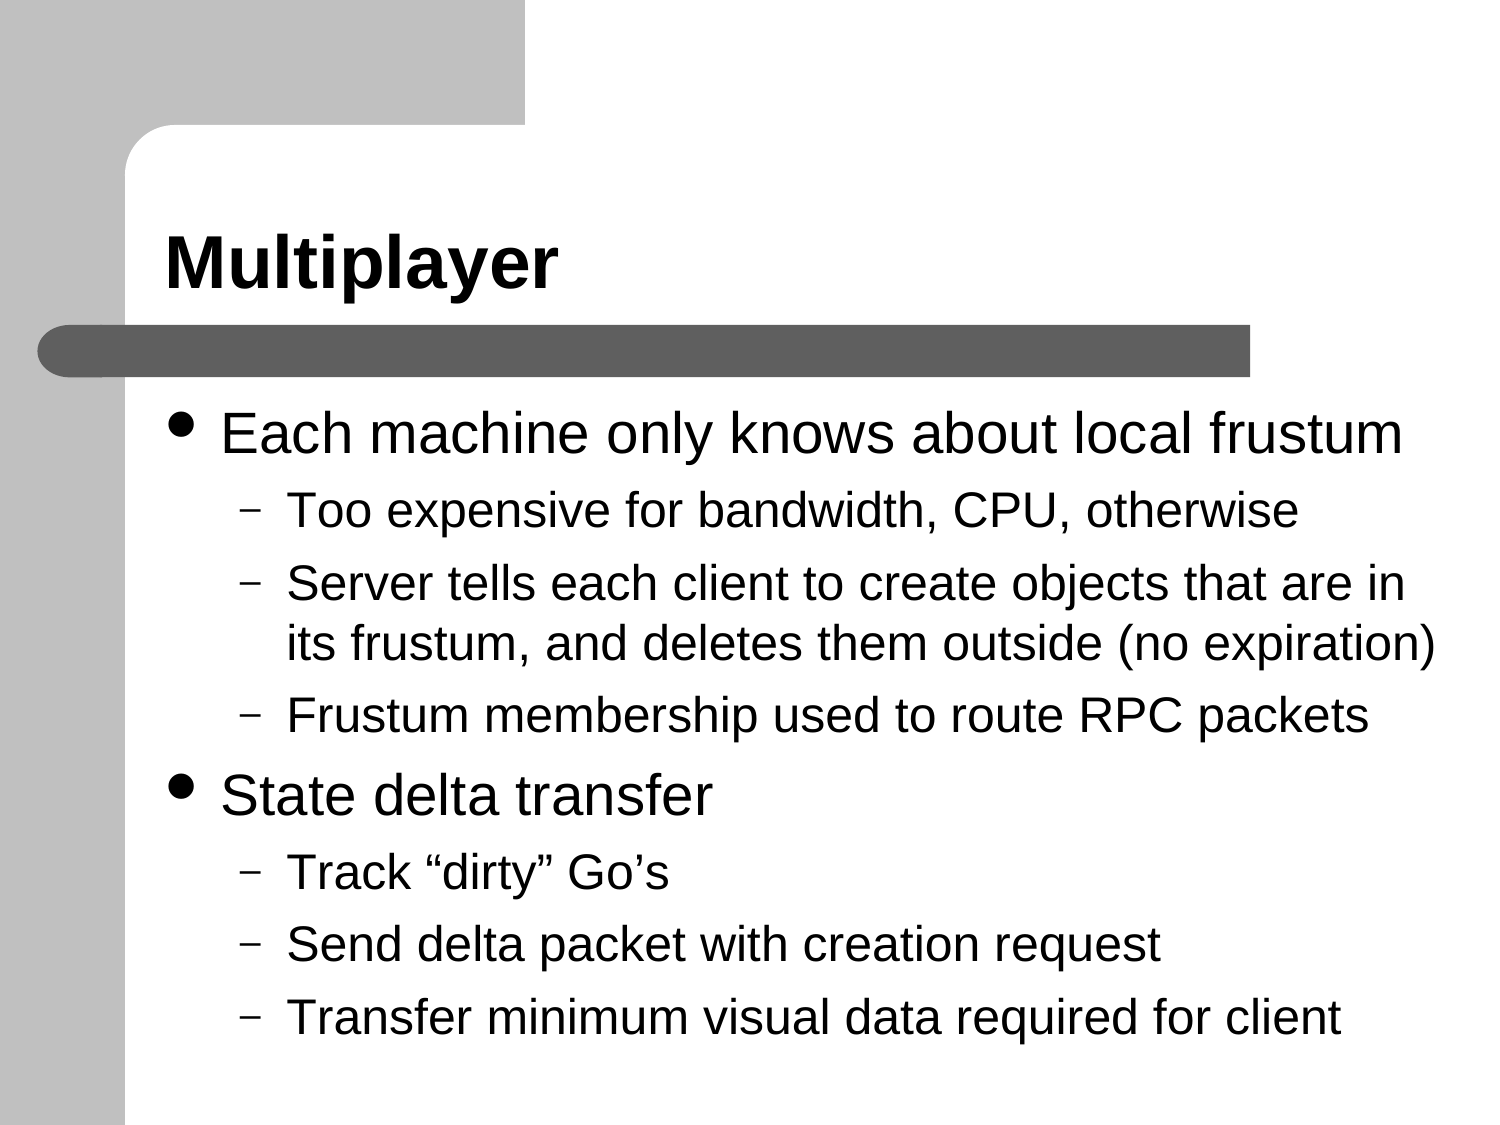

# Multiplayer
Each machine only knows about local frustum
Too expensive for bandwidth, CPU, otherwise
Server tells each client to create objects that are in its frustum, and deletes them outside (no expiration)
Frustum membership used to route RPC packets
State delta transfer
Track “dirty” Go’s
Send delta packet with creation request
Transfer minimum visual data required for client